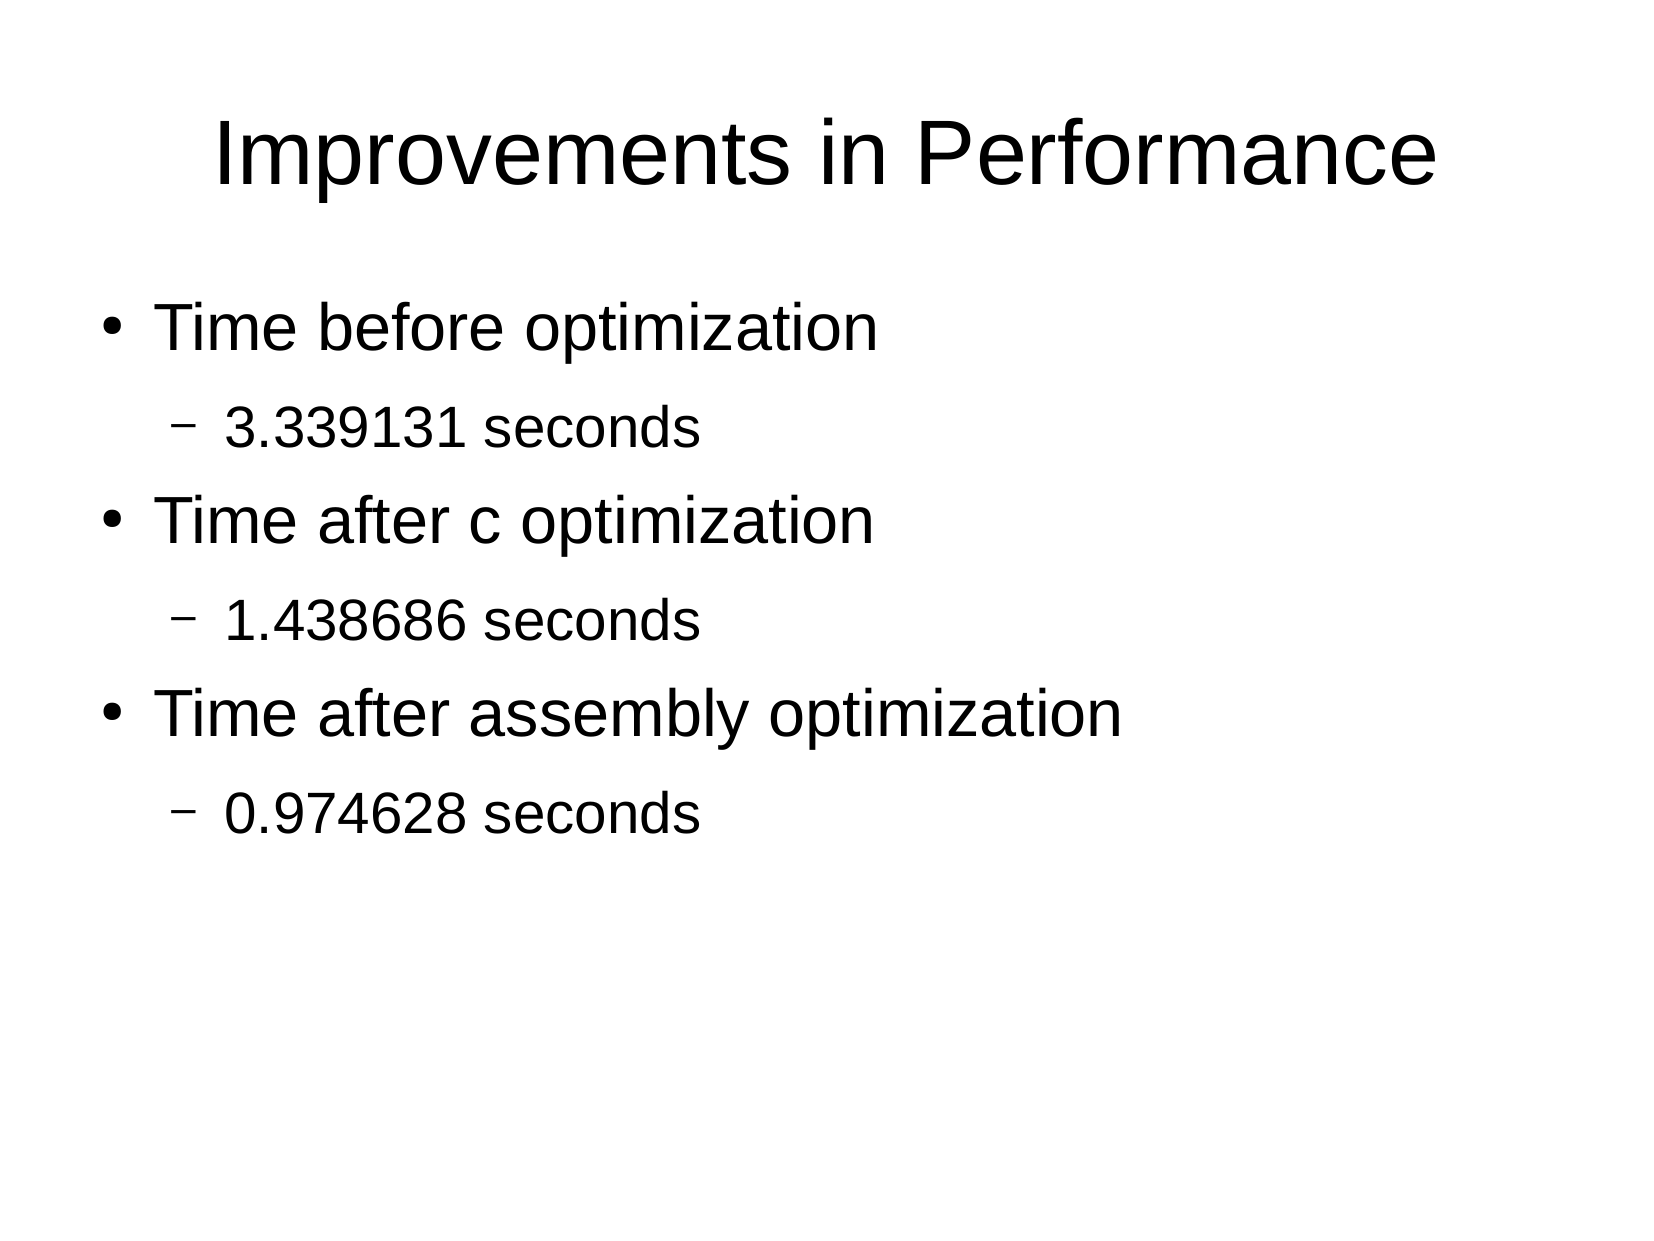

# Improvements in Performance
Time before optimization
3.339131 seconds
Time after c optimization
1.438686 seconds
Time after assembly optimization
0.974628 seconds